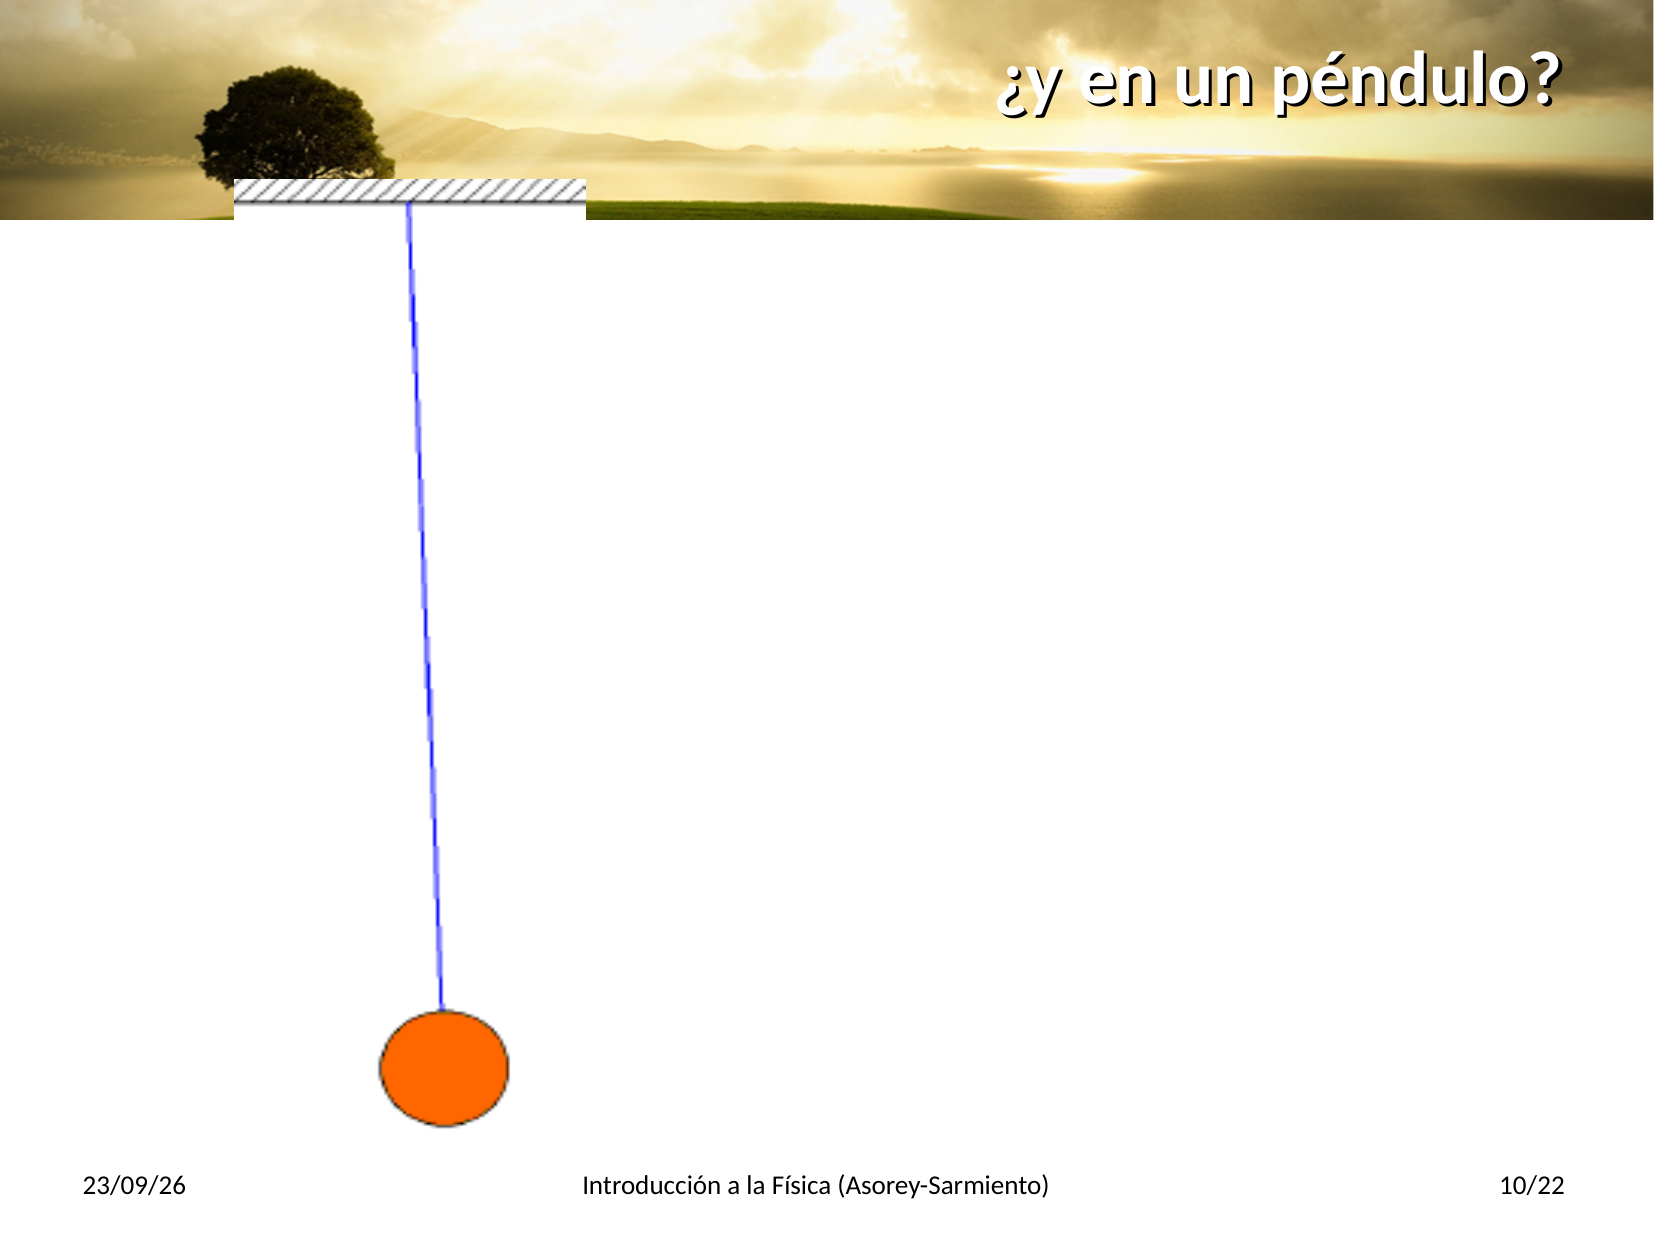

# ¿y en un péndulo?
Introducción a la Física (Asorey-Sarmiento)
10